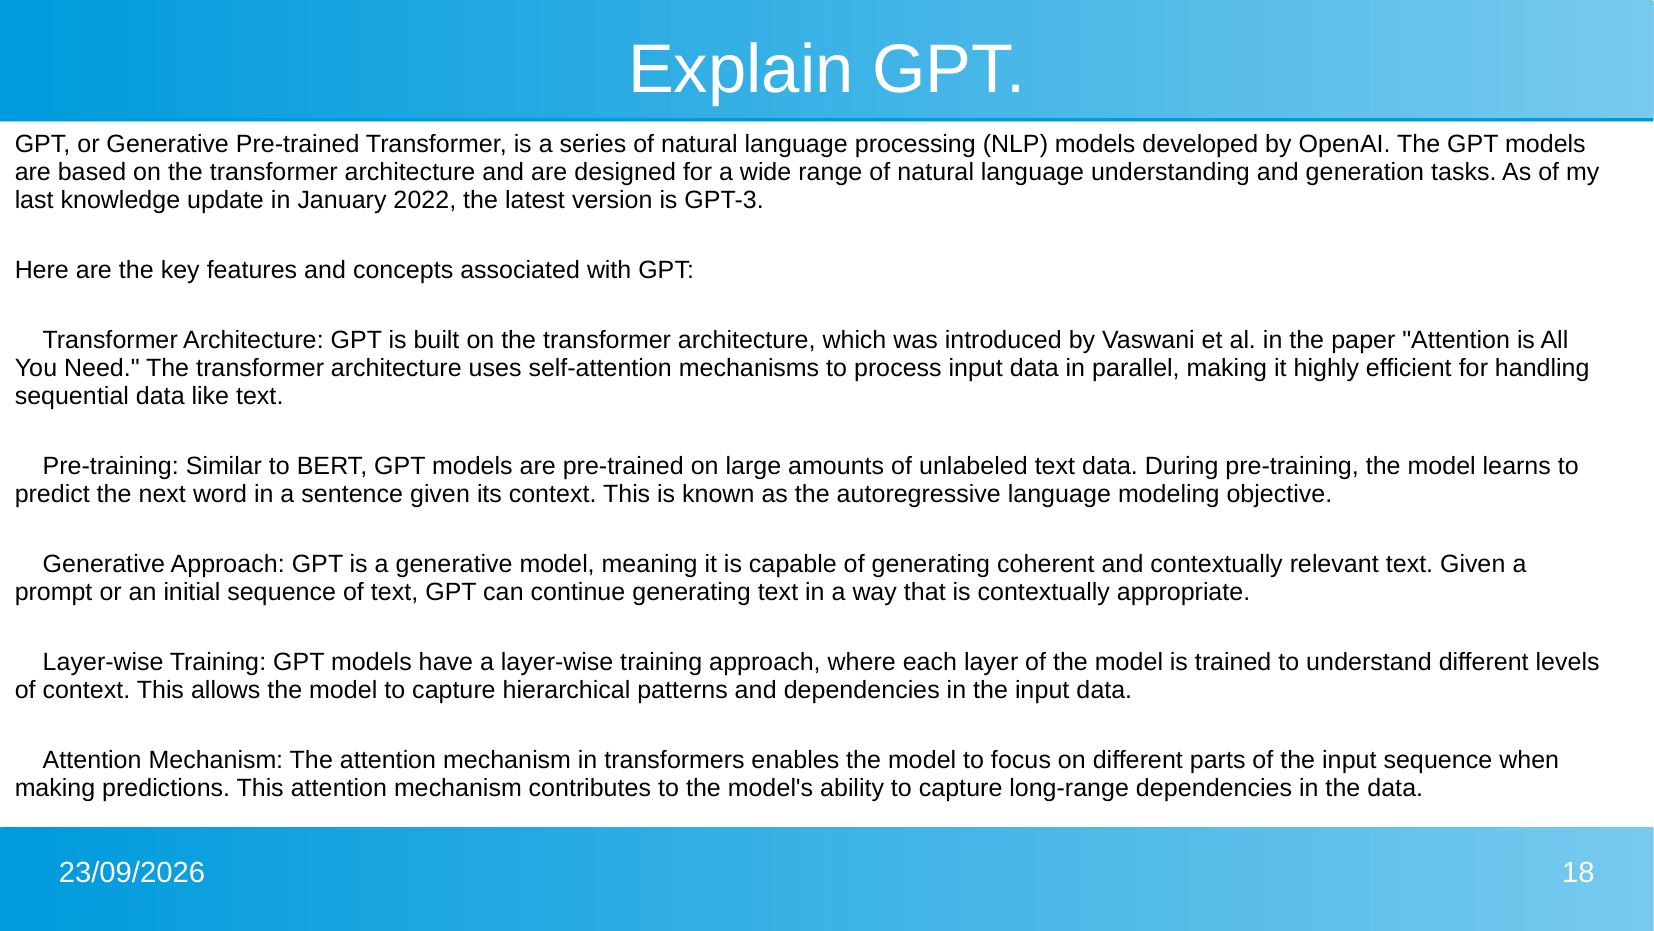

# Explain GPT.
GPT, or Generative Pre-trained Transformer, is a series of natural language processing (NLP) models developed by OpenAI. The GPT models are based on the transformer architecture and are designed for a wide range of natural language understanding and generation tasks. As of my last knowledge update in January 2022, the latest version is GPT-3.
Here are the key features and concepts associated with GPT:
 Transformer Architecture: GPT is built on the transformer architecture, which was introduced by Vaswani et al. in the paper "Attention is All You Need." The transformer architecture uses self-attention mechanisms to process input data in parallel, making it highly efficient for handling sequential data like text.
 Pre-training: Similar to BERT, GPT models are pre-trained on large amounts of unlabeled text data. During pre-training, the model learns to predict the next word in a sentence given its context. This is known as the autoregressive language modeling objective.
 Generative Approach: GPT is a generative model, meaning it is capable of generating coherent and contextually relevant text. Given a prompt or an initial sequence of text, GPT can continue generating text in a way that is contextually appropriate.
 Layer-wise Training: GPT models have a layer-wise training approach, where each layer of the model is trained to understand different levels of context. This allows the model to capture hierarchical patterns and dependencies in the input data.
 Attention Mechanism: The attention mechanism in transformers enables the model to focus on different parts of the input sequence when making predictions. This attention mechanism contributes to the model's ability to capture long-range dependencies in the data.
18